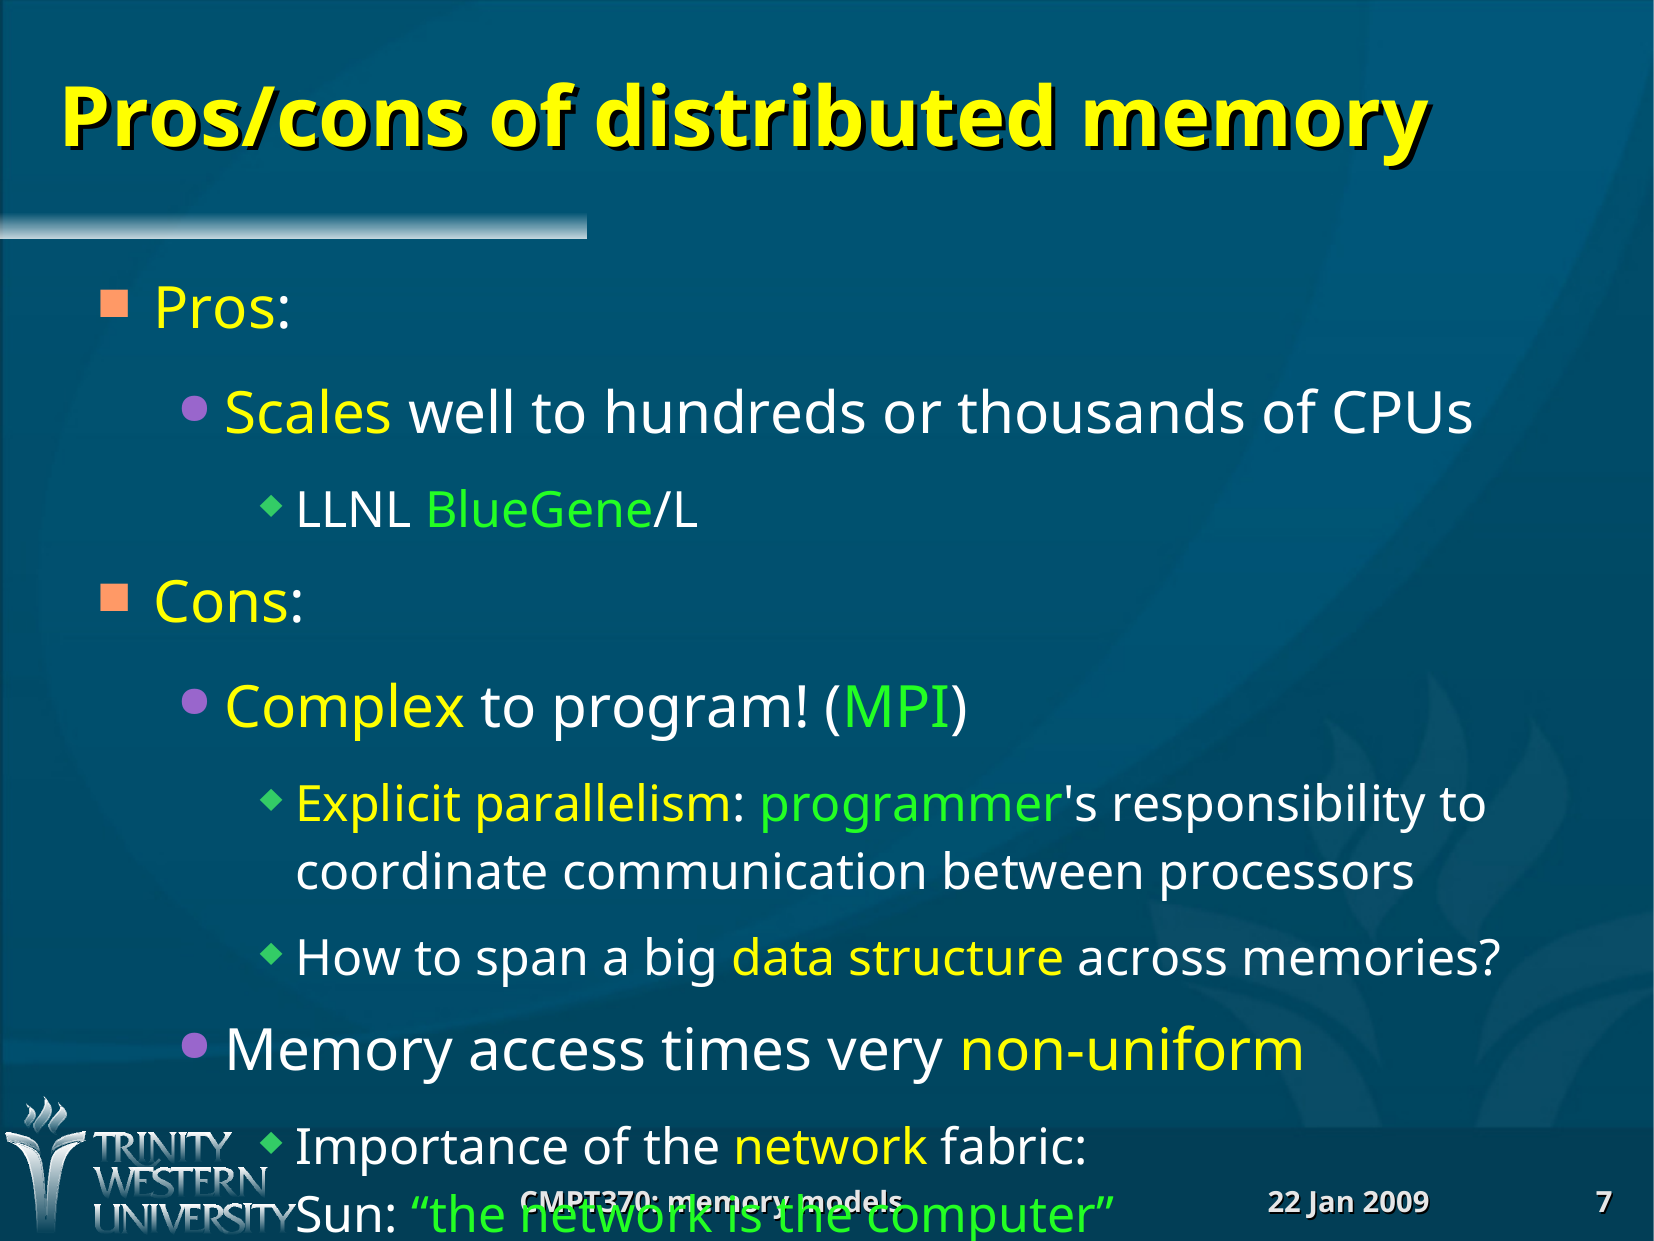

# Pros/cons of distributed memory
Pros:
Scales well to hundreds or thousands of CPUs
LLNL BlueGene/L
Cons:
Complex to program! (MPI)
Explicit parallelism: programmer's responsibility to coordinate communication between processors
How to span a big data structure across memories?
Memory access times very non-uniform
Importance of the network fabric:
Sun: “the network is the computer”
CMPT370: memory models
22 Jan 2009
7